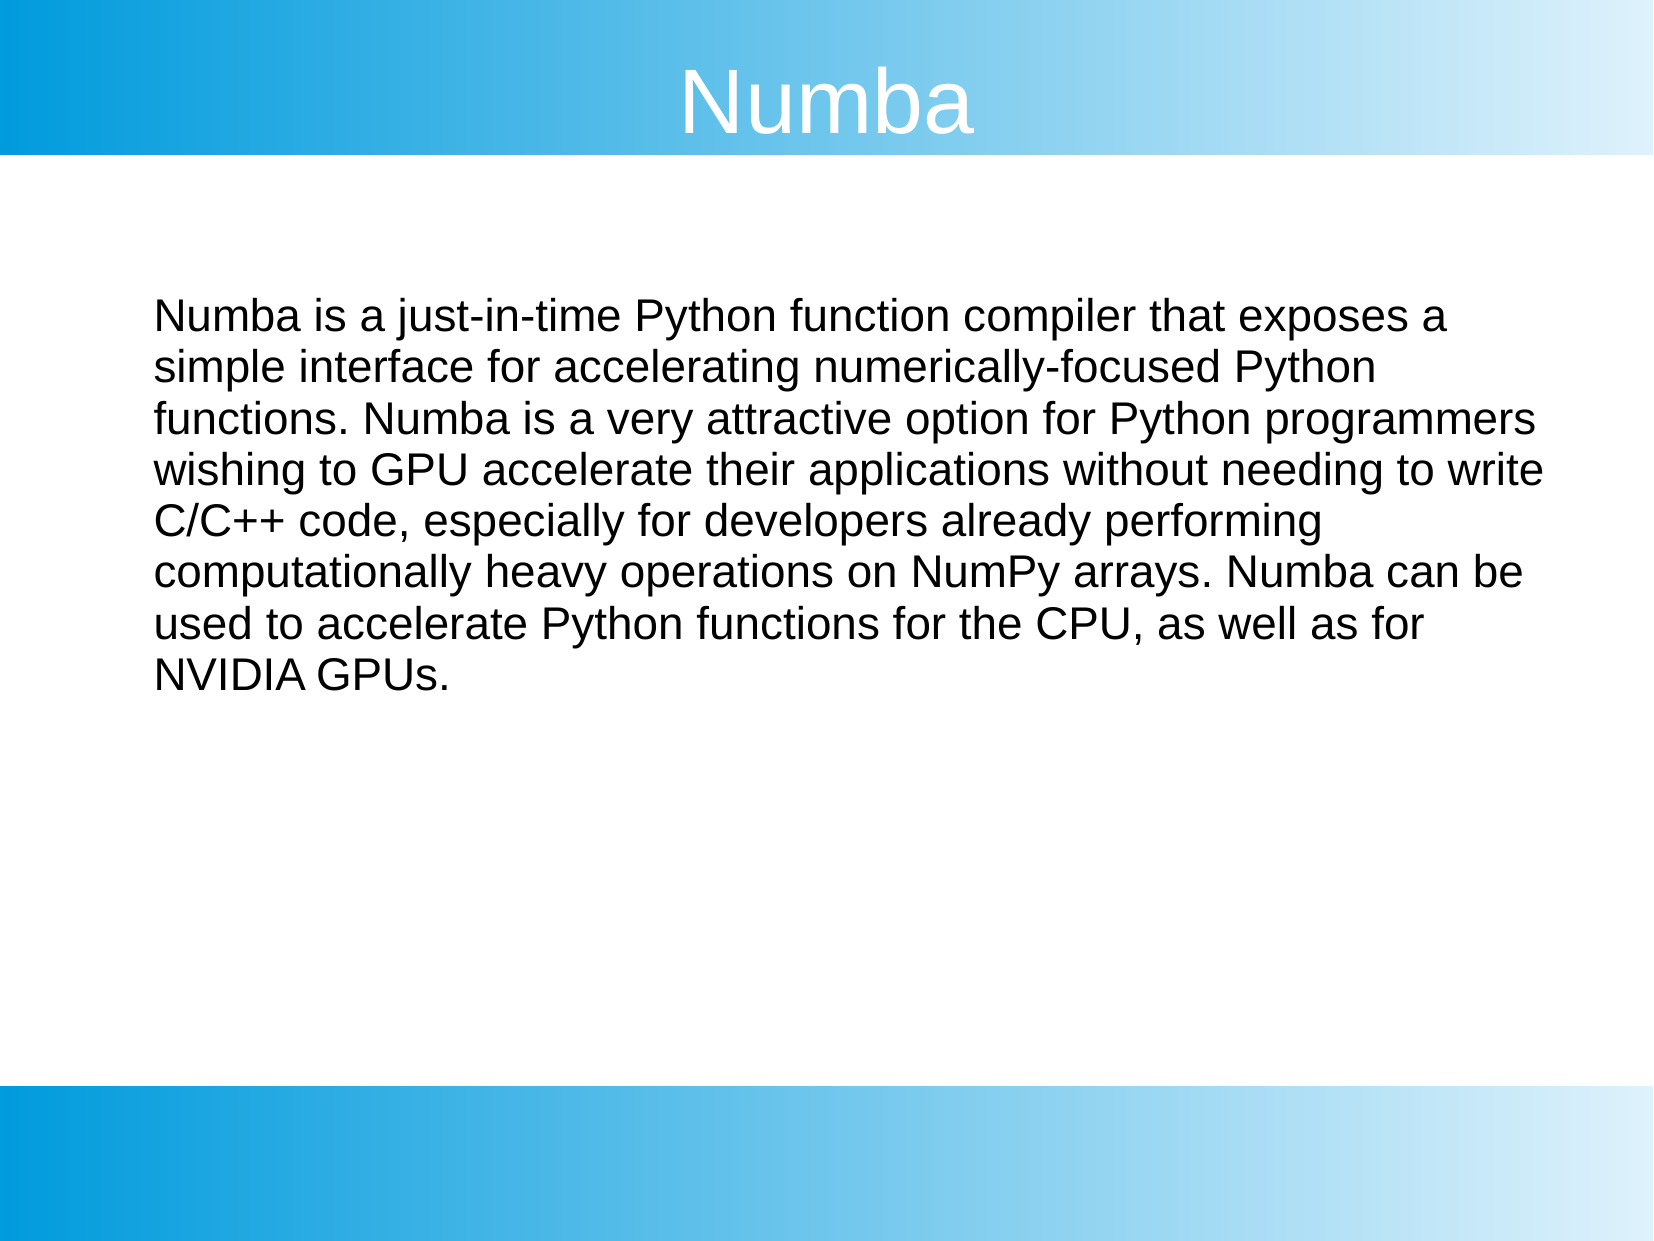

# Numba
Numba is a just-in-time Python function compiler that exposes a simple interface for accelerating numerically-focused Python functions. Numba is a very attractive option for Python programmers wishing to GPU accelerate their applications without needing to write C/C++ code, especially for developers already performing computationally heavy operations on NumPy arrays. Numba can be used to accelerate Python functions for the CPU, as well as for NVIDIA GPUs.